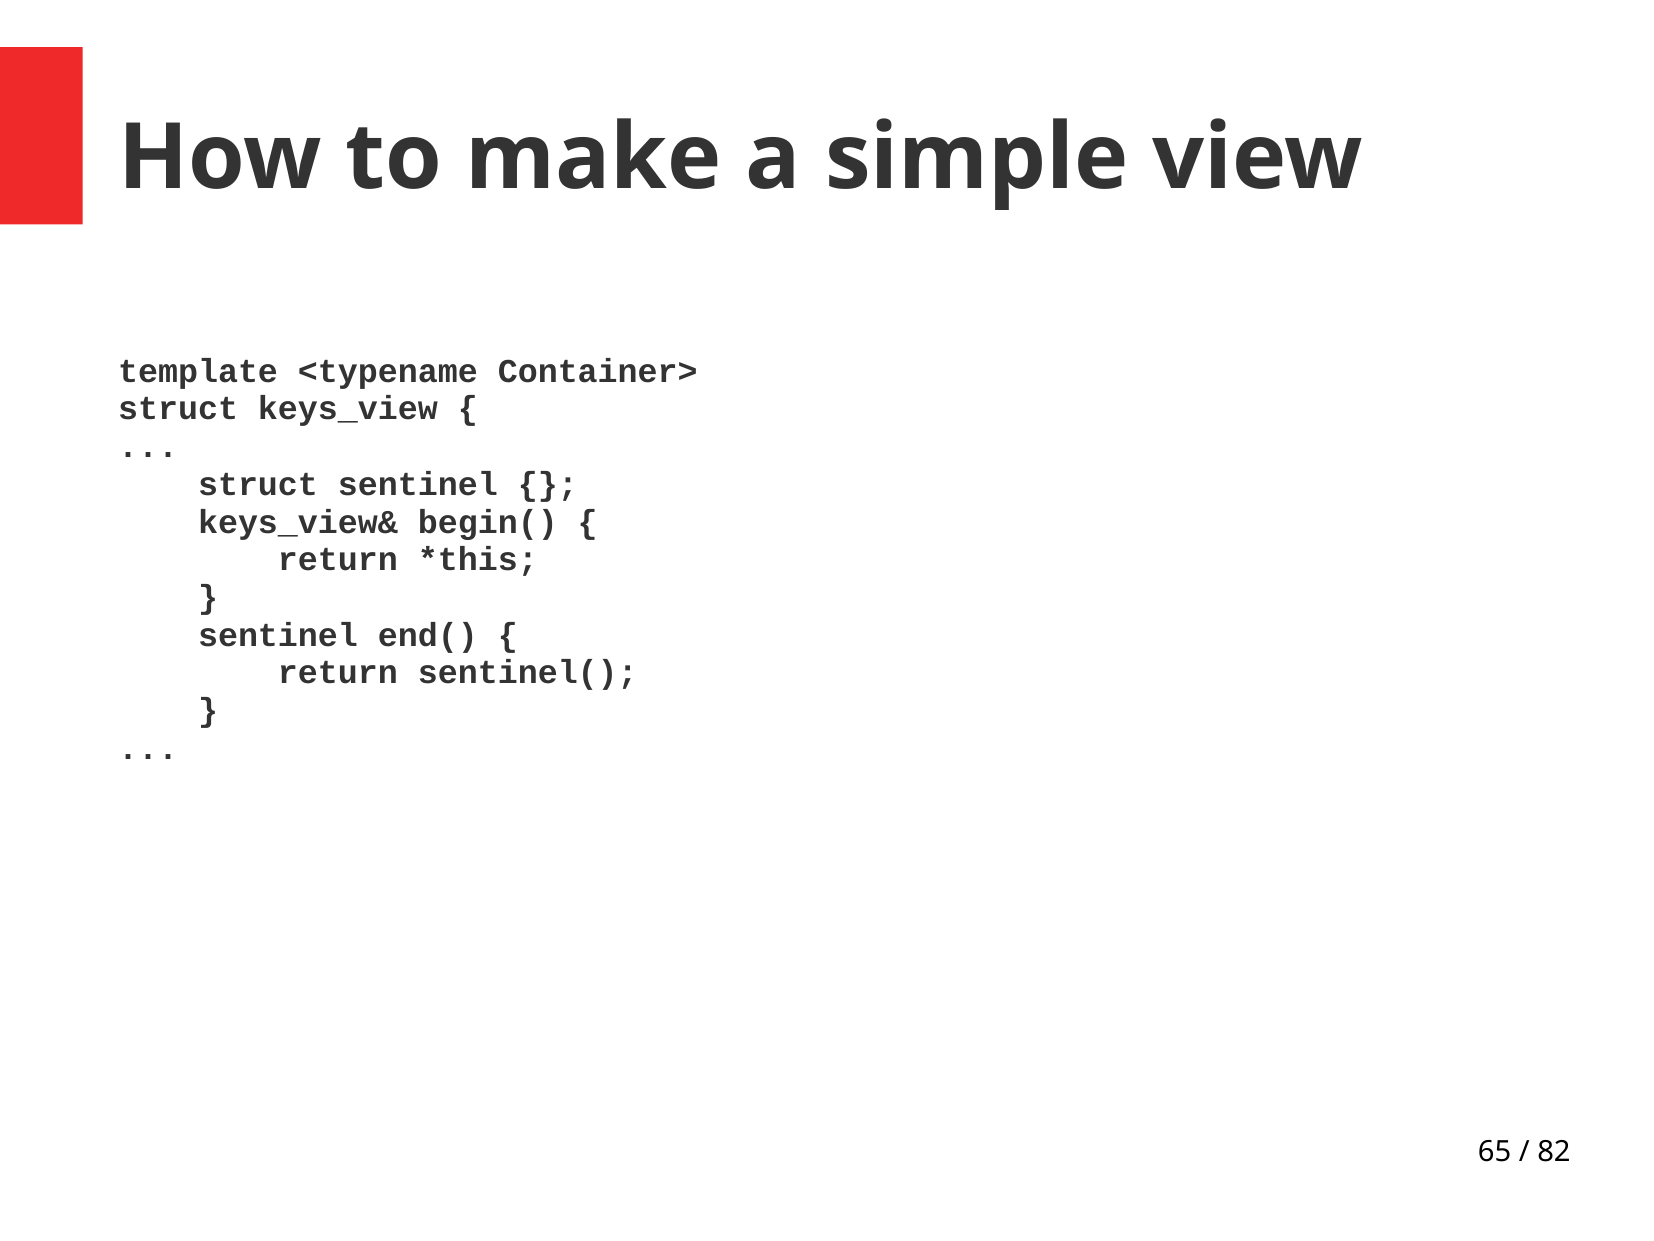

# How to make a simple view
template <typename Container>
struct keys_view {
...
 struct sentinel {};
 keys_view& begin() {
 return *this;
 }
 sentinel end() {
 return sentinel();
 }
...
65